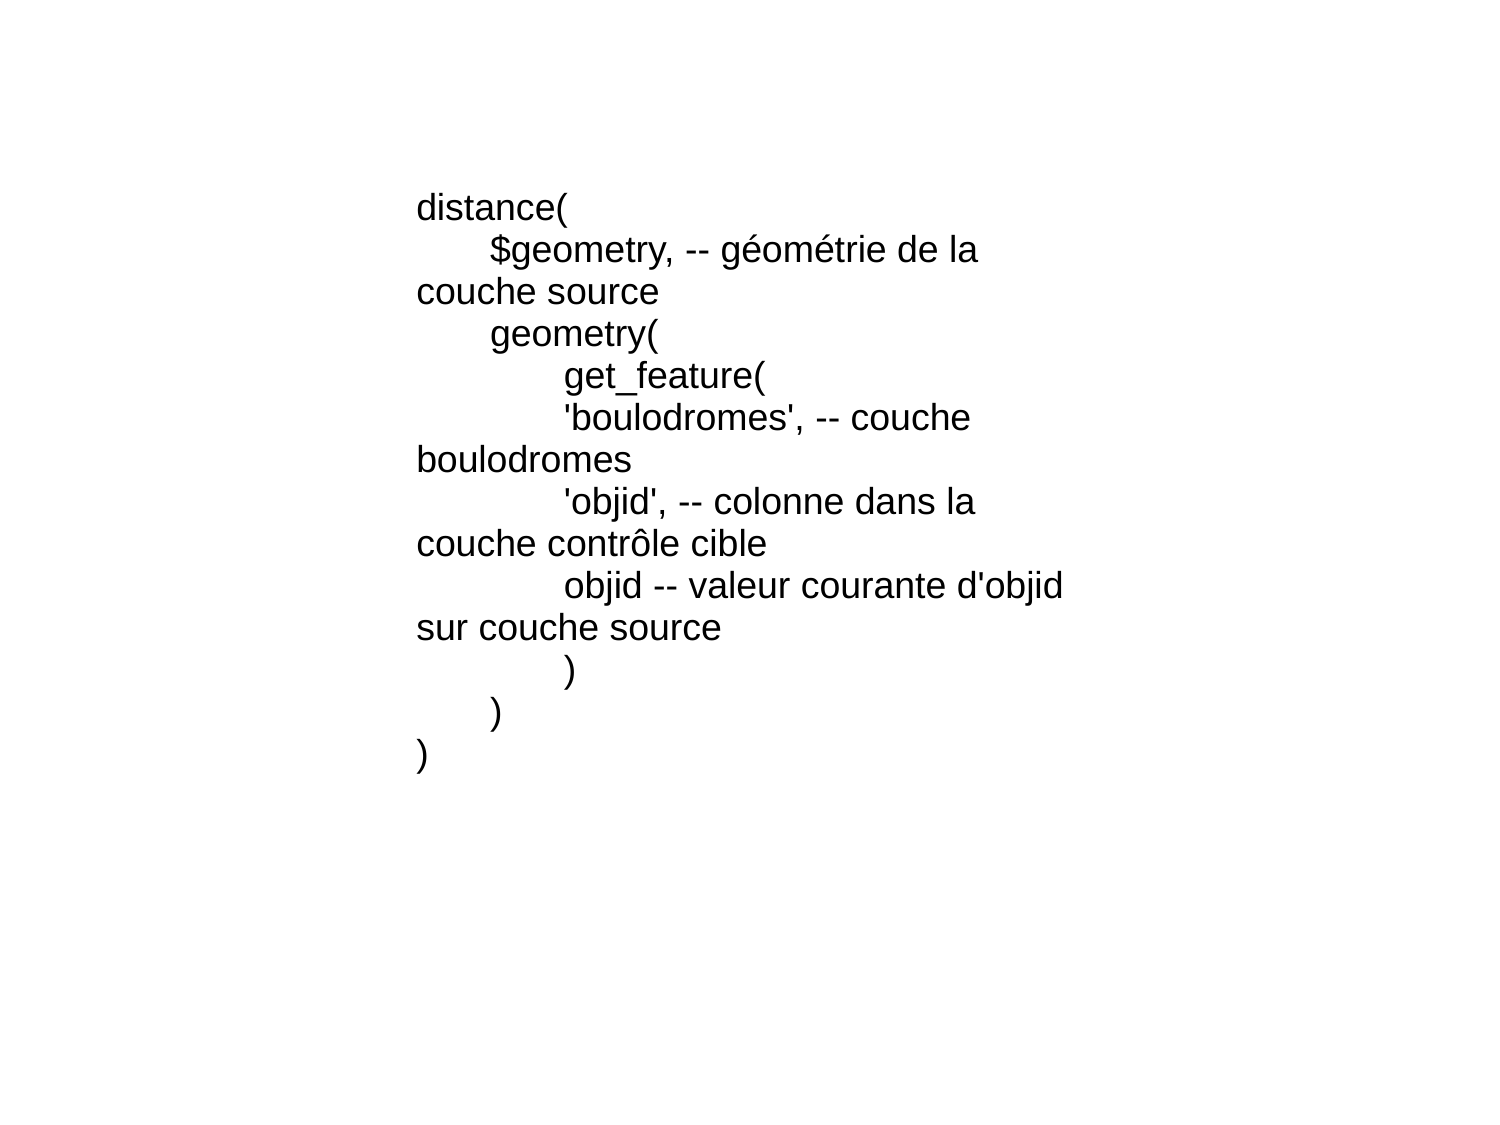

distance(
	$geometry, -- géométrie de la couche source
	geometry(
		get_feature(
		'boulodromes', -- couche boulodromes
		'objid', -- colonne dans la couche contrôle cible
		objid -- valeur courante d'objid sur couche source
		)
	)
)